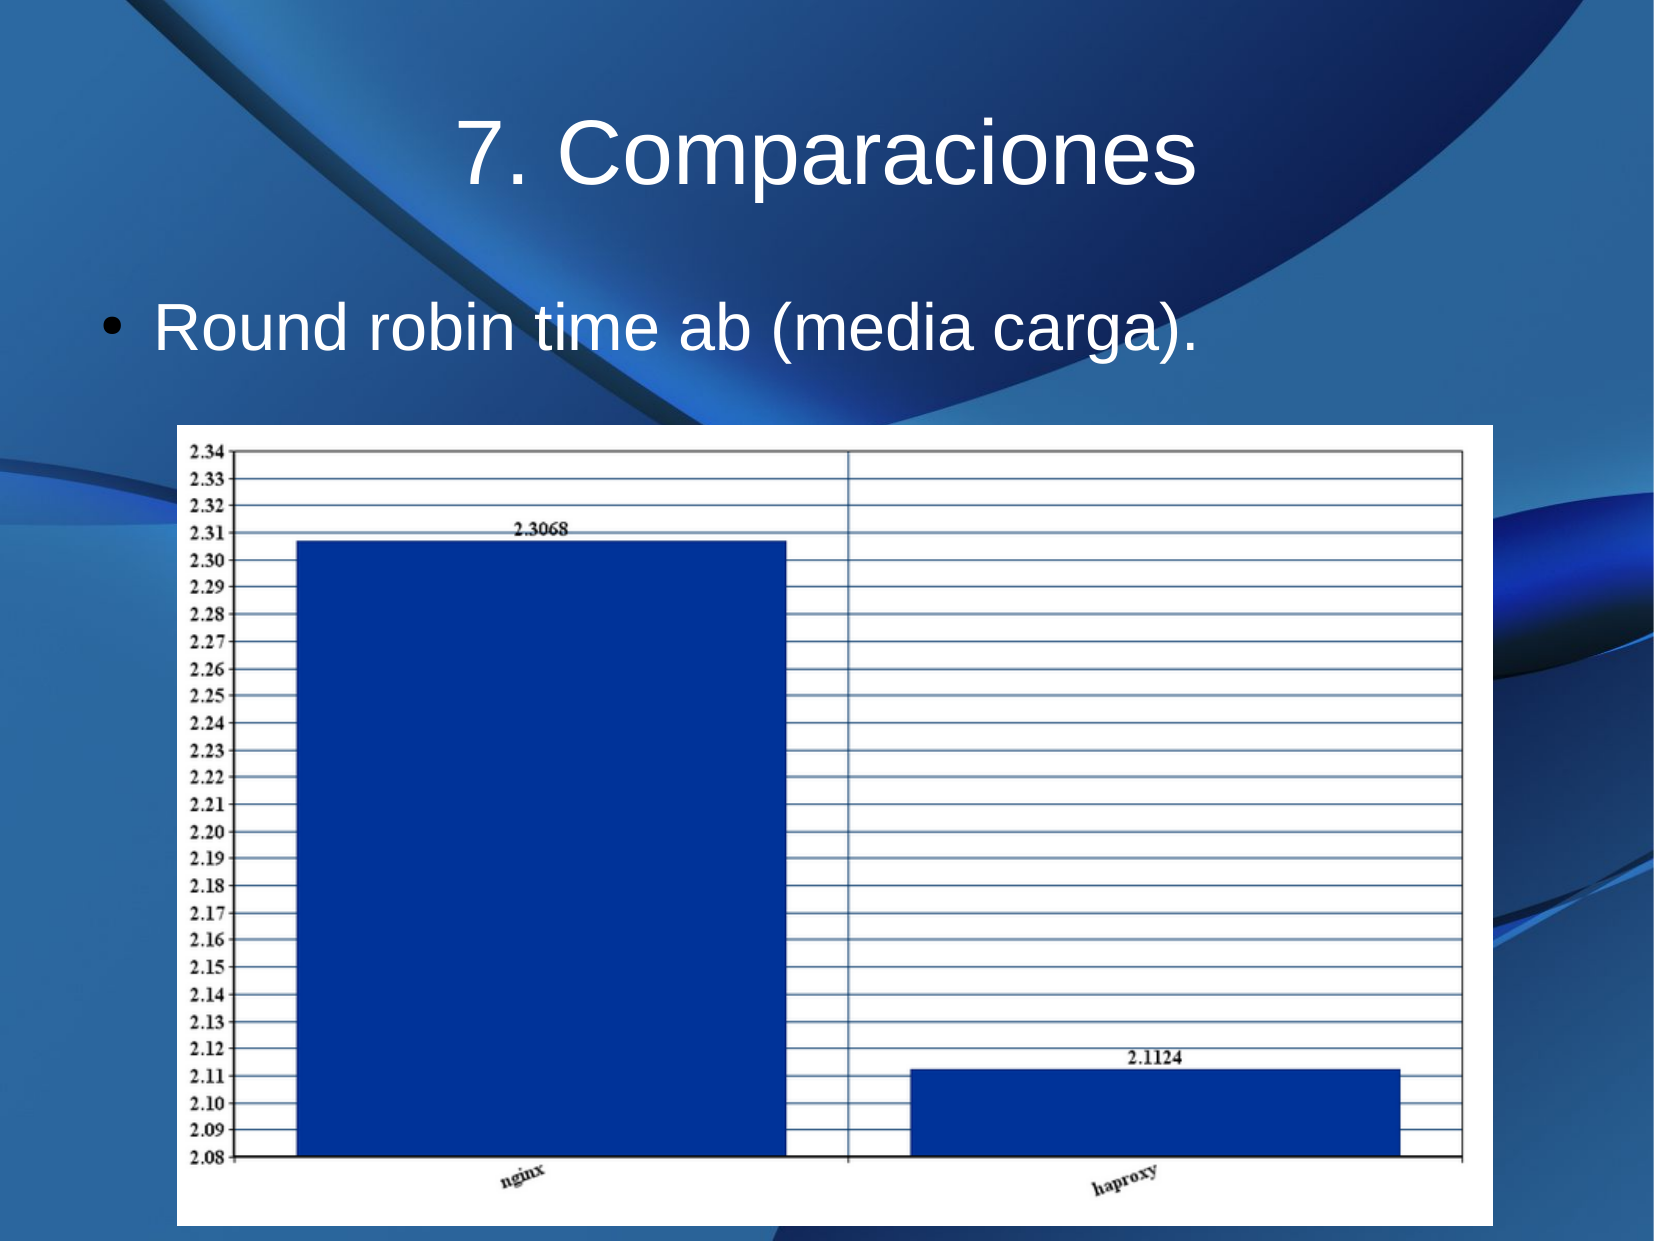

# 7. Comparaciones
Round robin time ab (media carga).